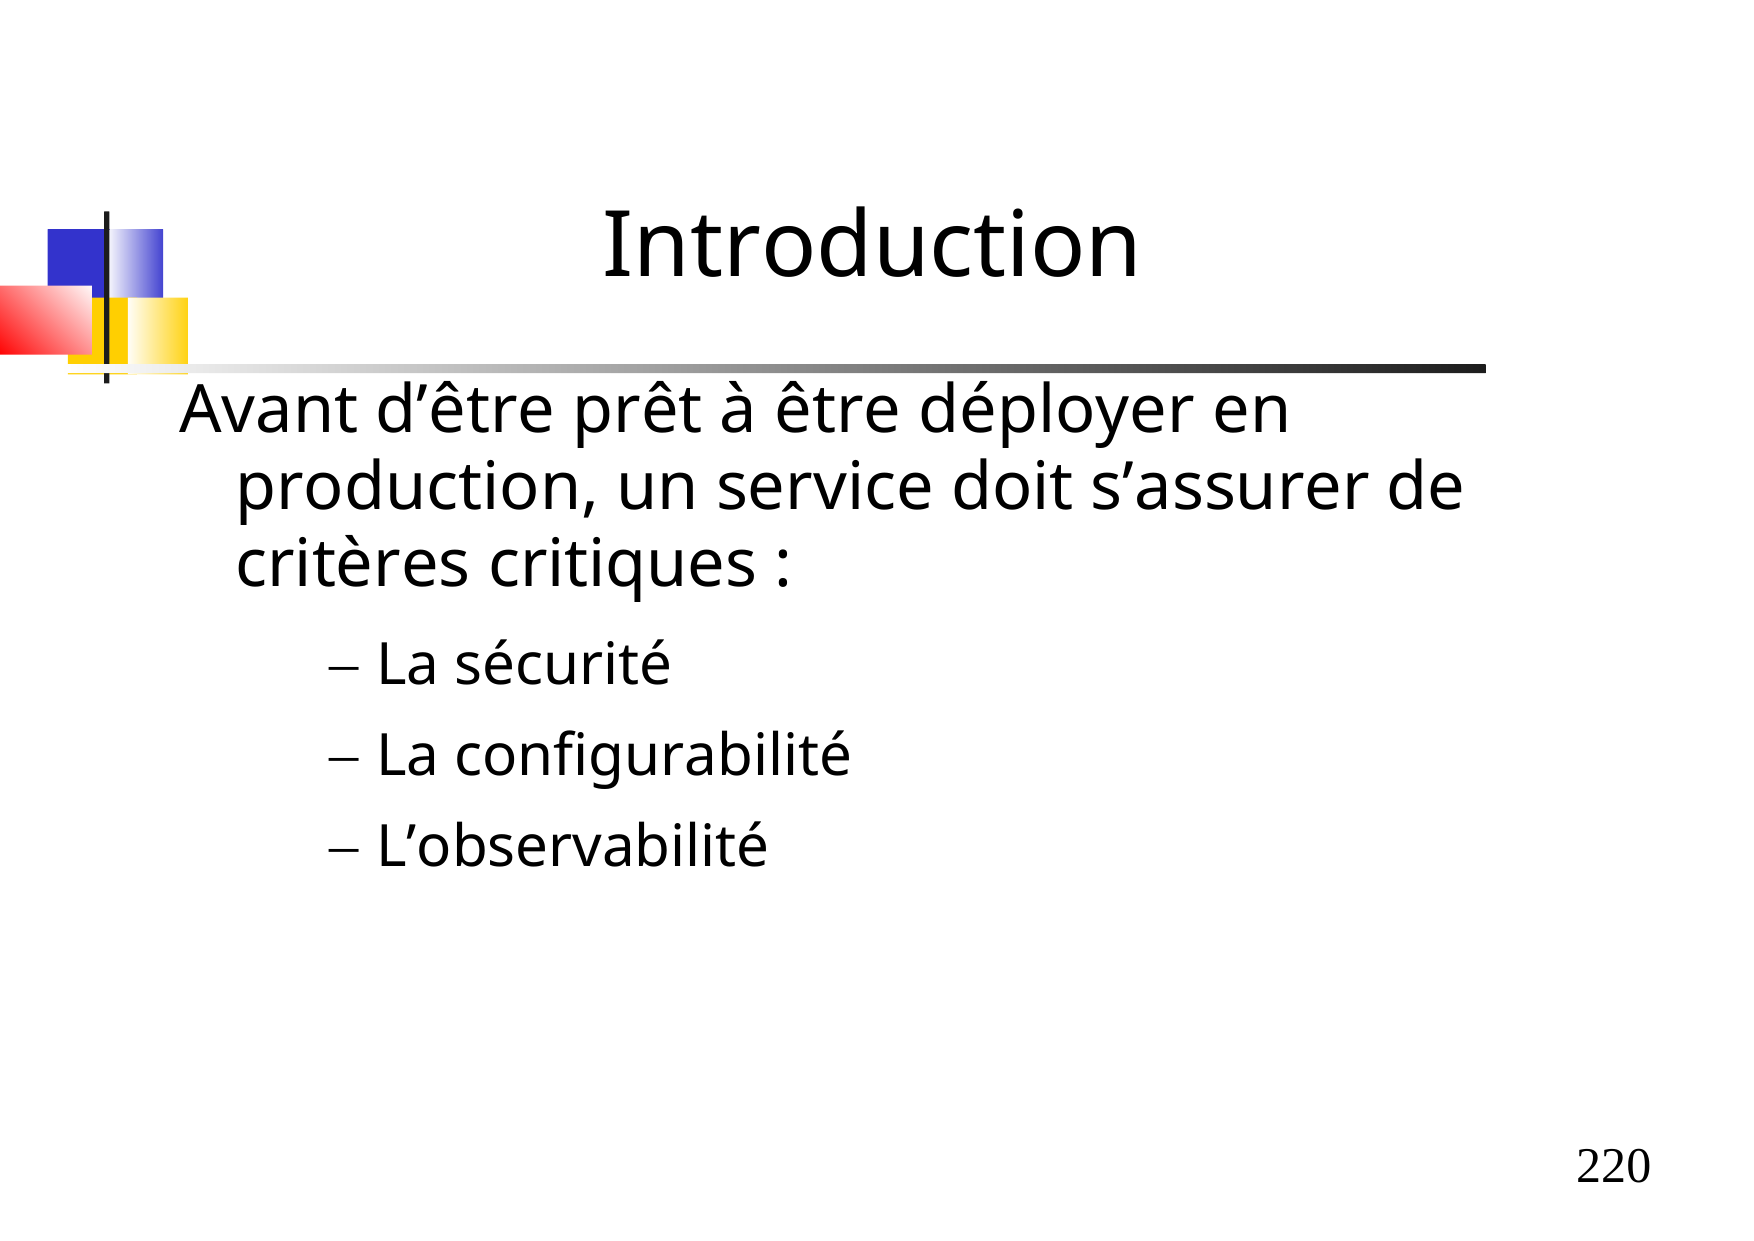

# Introduction
Avant d’être prêt à être déployer en production, un service doit s’assurer de critères critiques :
La sécurité
La configurabilité
L’observabilité